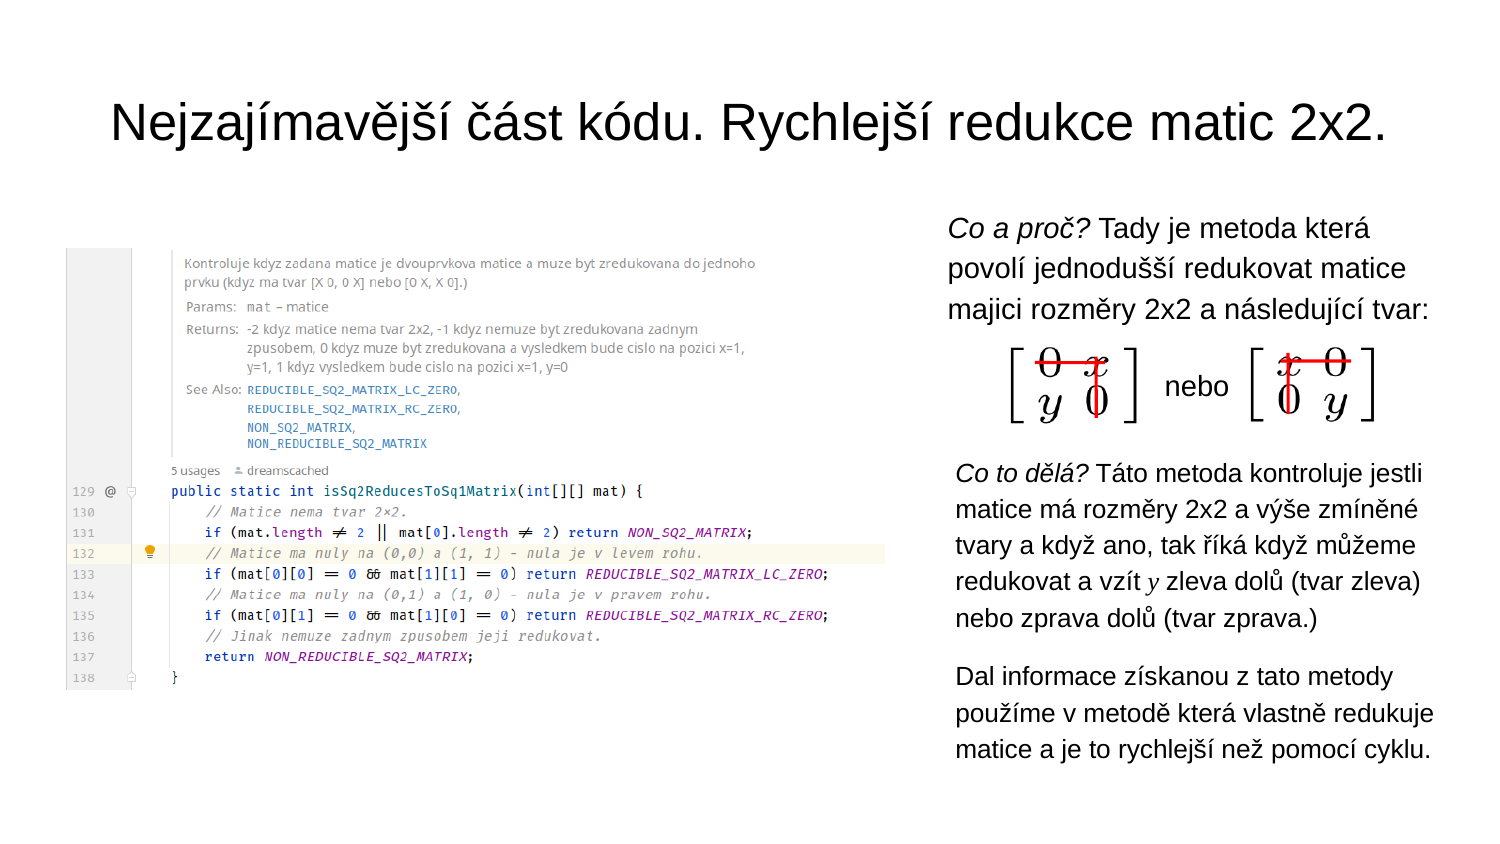

# Nejzajímavější část kódu. Rychlejší redukce matic 2x2.
Co a proč? Tady je metoda která povolí jednodušší redukovat matice majici rozměry 2x2 a následující tvar:
nebo
Co to dělá? Táto metoda kontroluje jestli matice má rozměry 2x2 a výše zmíněné tvary a když ano, tak říká když můžeme redukovat a vzít y zleva dolů (tvar zleva) nebo zprava dolů (tvar zprava.)
Dal informace získanou z tato metody použíme v metodě která vlastně redukuje matice a je to rychlejší než pomocí cyklu.